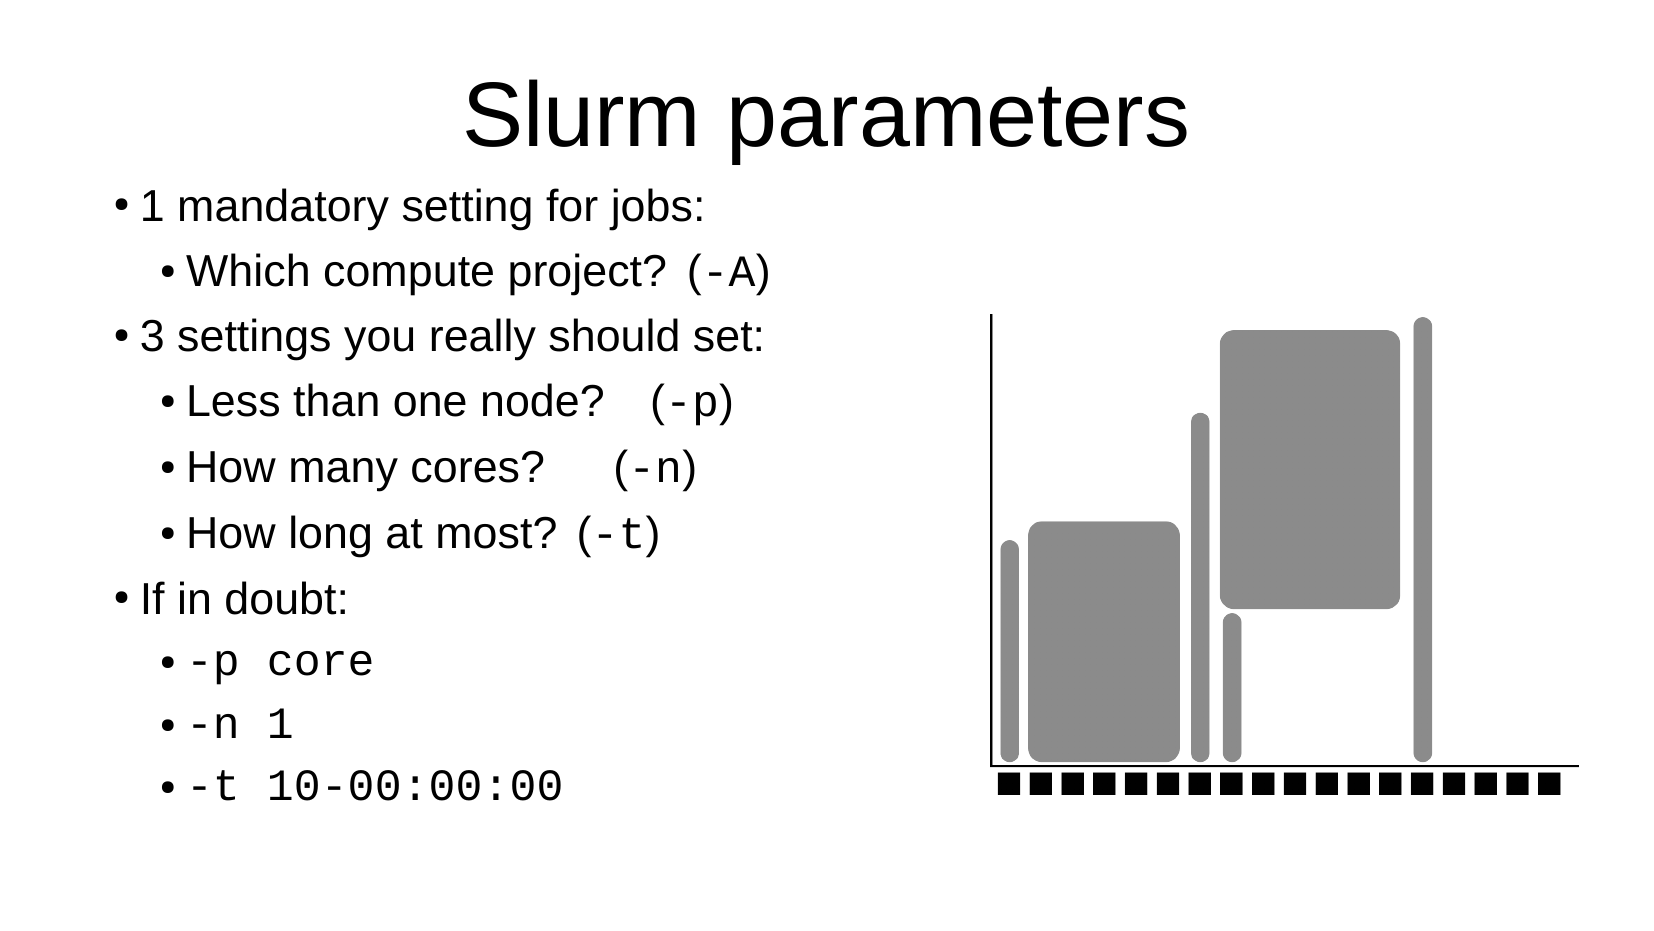

# Slurm parameters
1 mandatory setting for jobs:
Which compute project? 			(-A)
3 settings you really should set:
Less than one node? 	(-p)
How many cores? 		(-n)
How long at most? 	(-t)
If in doubt:
-p core
-n 1
-t 10-00:00:00